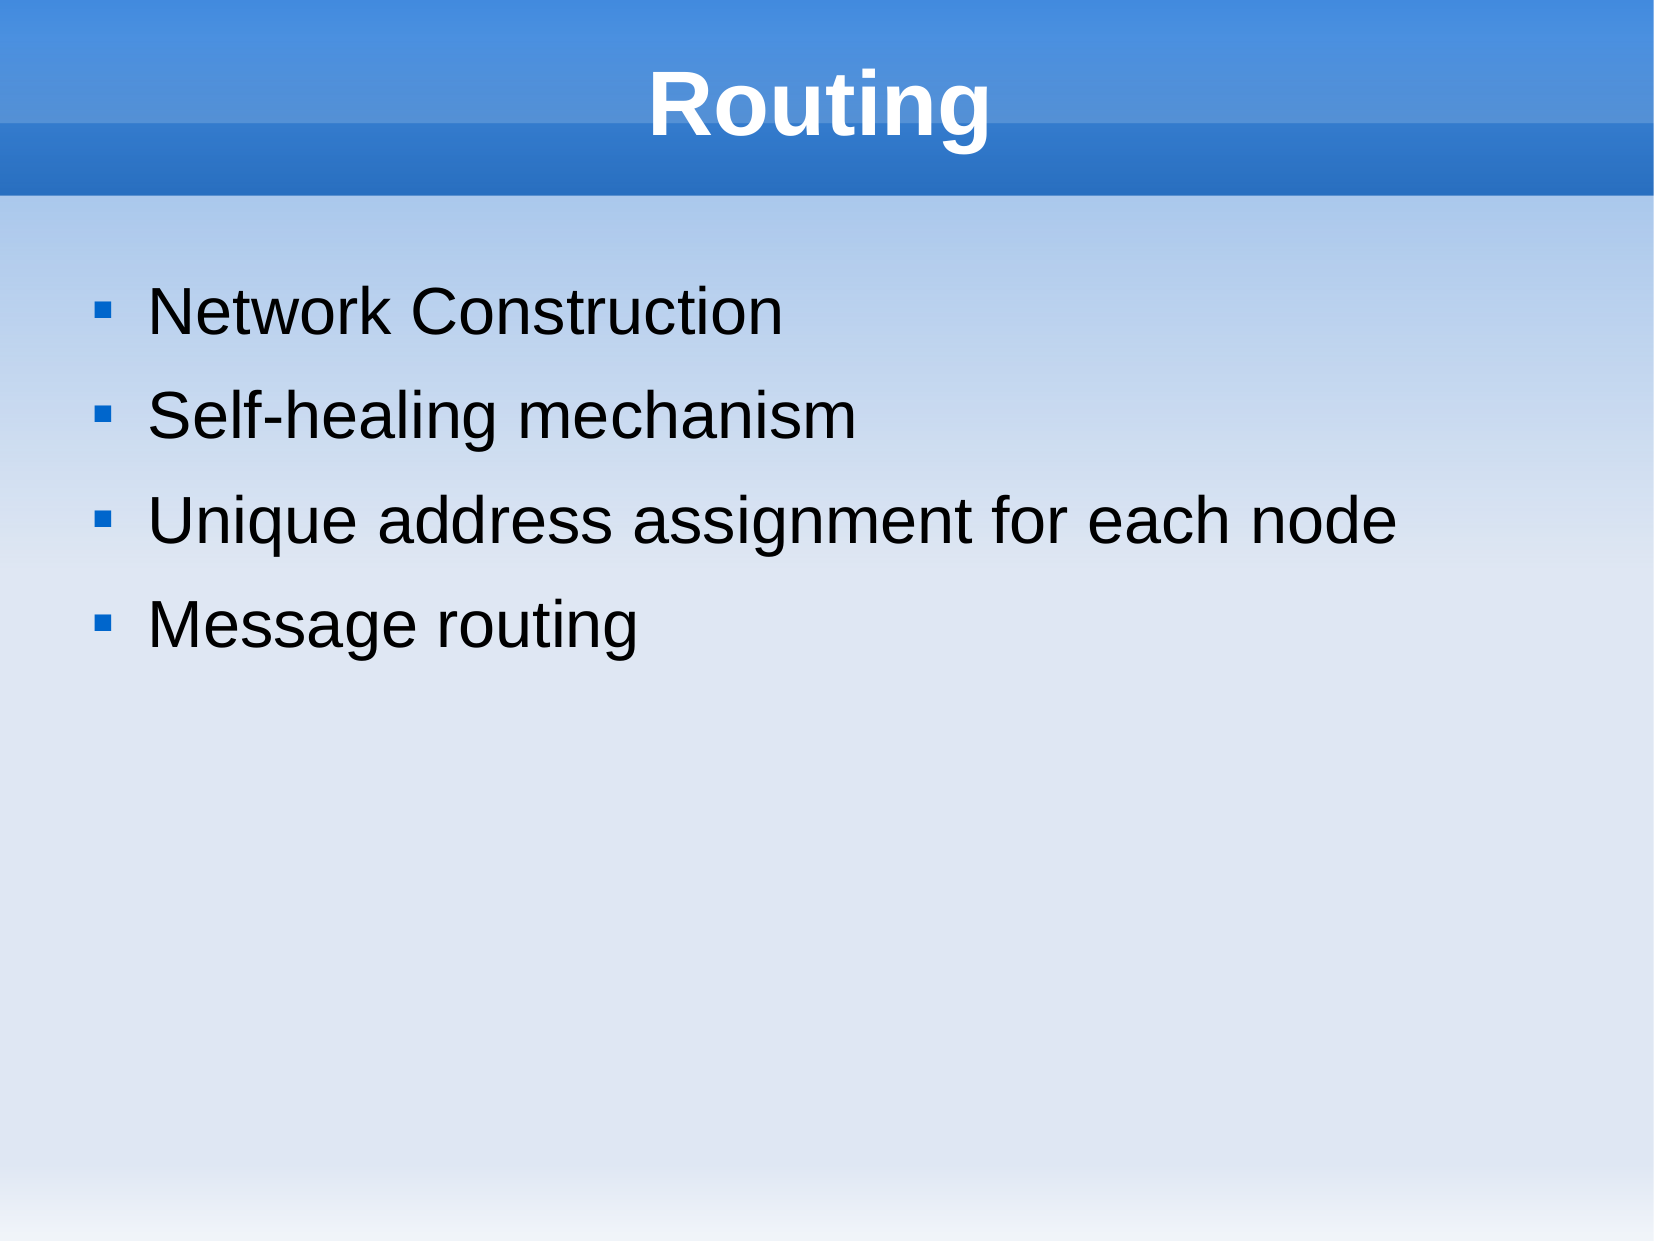

# Routing
Network Construction
Self-healing mechanism
Unique address assignment for each node
Message routing